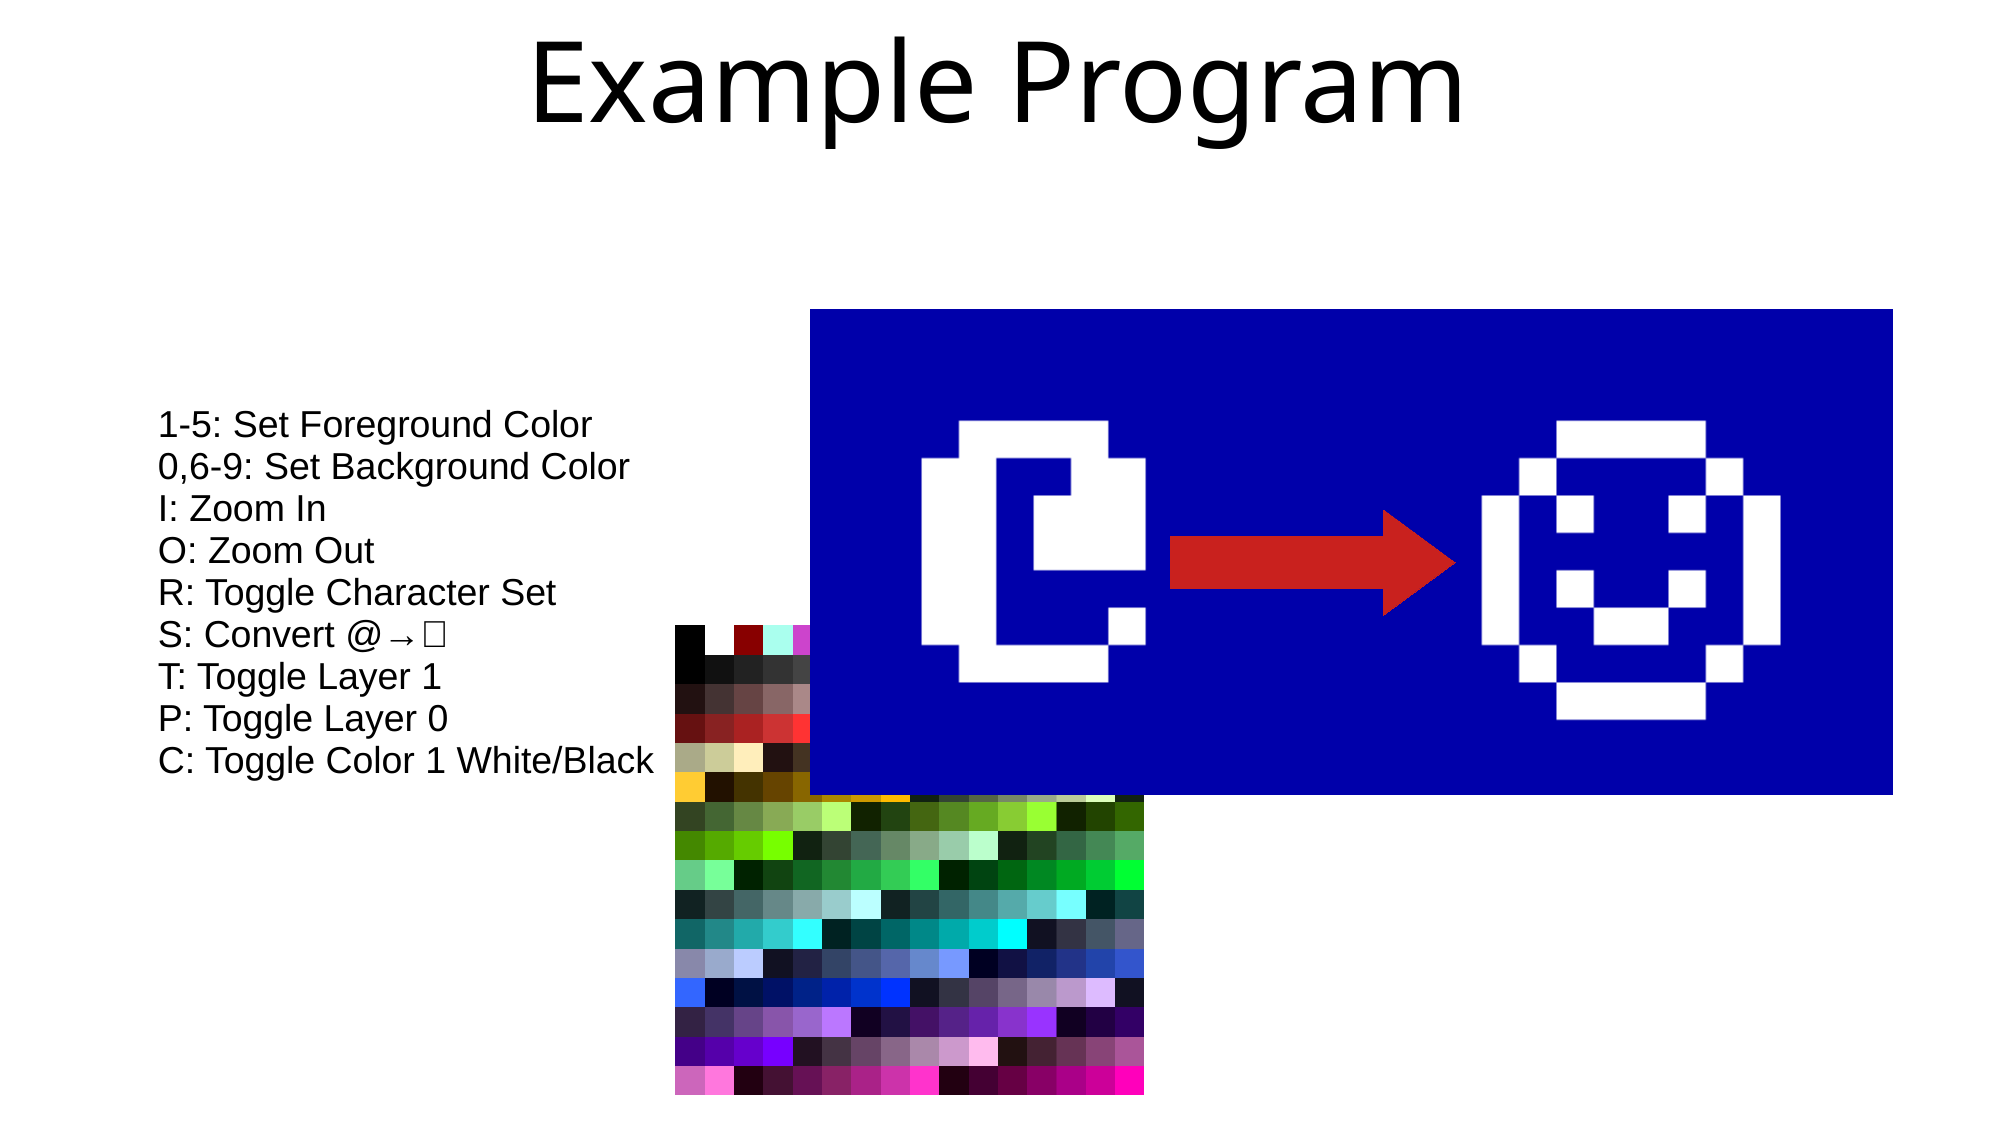

# Example Program
1-5: Set Foreground Color
0,6-9: Set Background Color
I: Zoom In
O: Zoom Out
R: Toggle Character Set
S: Convert @→🙂
T: Toggle Layer 1
P: Toggle Layer 0
C: Toggle Color 1 White/Black